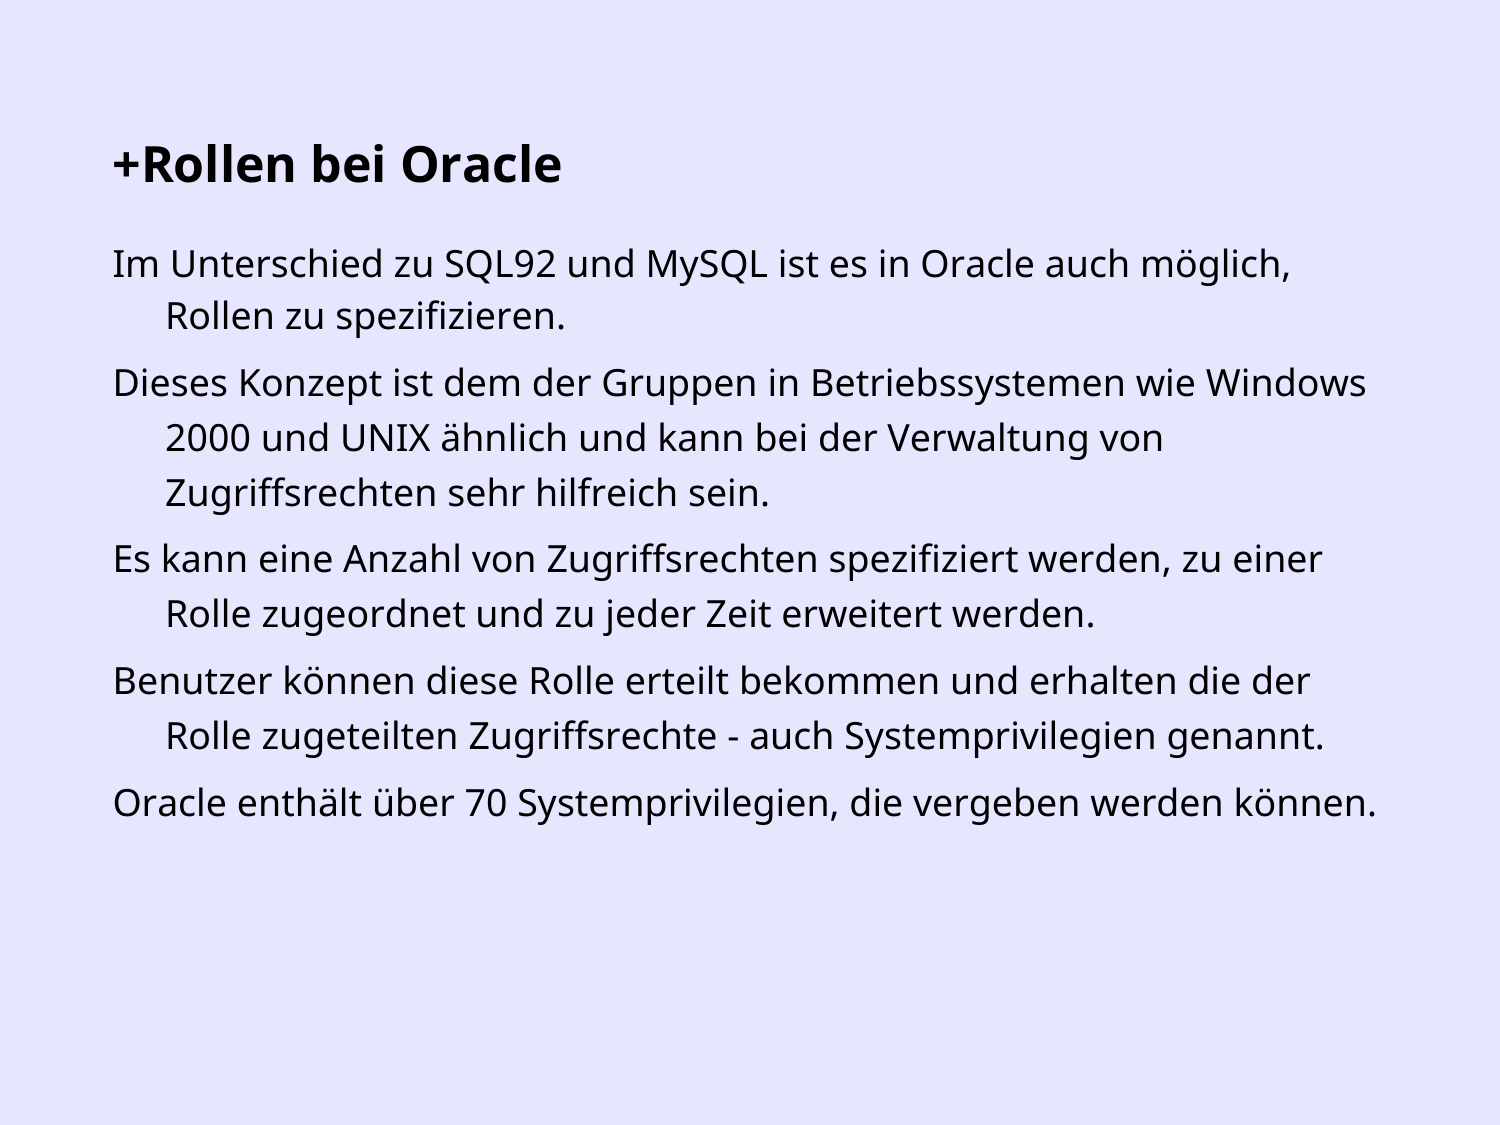

# +Rollen bei Oracle
Im Unterschied zu SQL92 und MySQL ist es in Oracle auch möglich, Rollen zu spezifizieren.
Dieses Konzept ist dem der Gruppen in Betriebssystemen wie Windows 2000 und UNIX ähnlich und kann bei der Verwaltung von Zugriffsrechten sehr hilfreich sein.
Es kann eine Anzahl von Zugriffsrechten spezifiziert werden, zu einer Rolle zugeordnet und zu jeder Zeit erweitert werden.
Benutzer können diese Rolle erteilt bekommen und erhalten die der Rolle zugeteilten Zugriffsrechte - auch Systemprivilegien genannt.
Oracle enthält über 70 Systemprivilegien, die vergeben werden können.